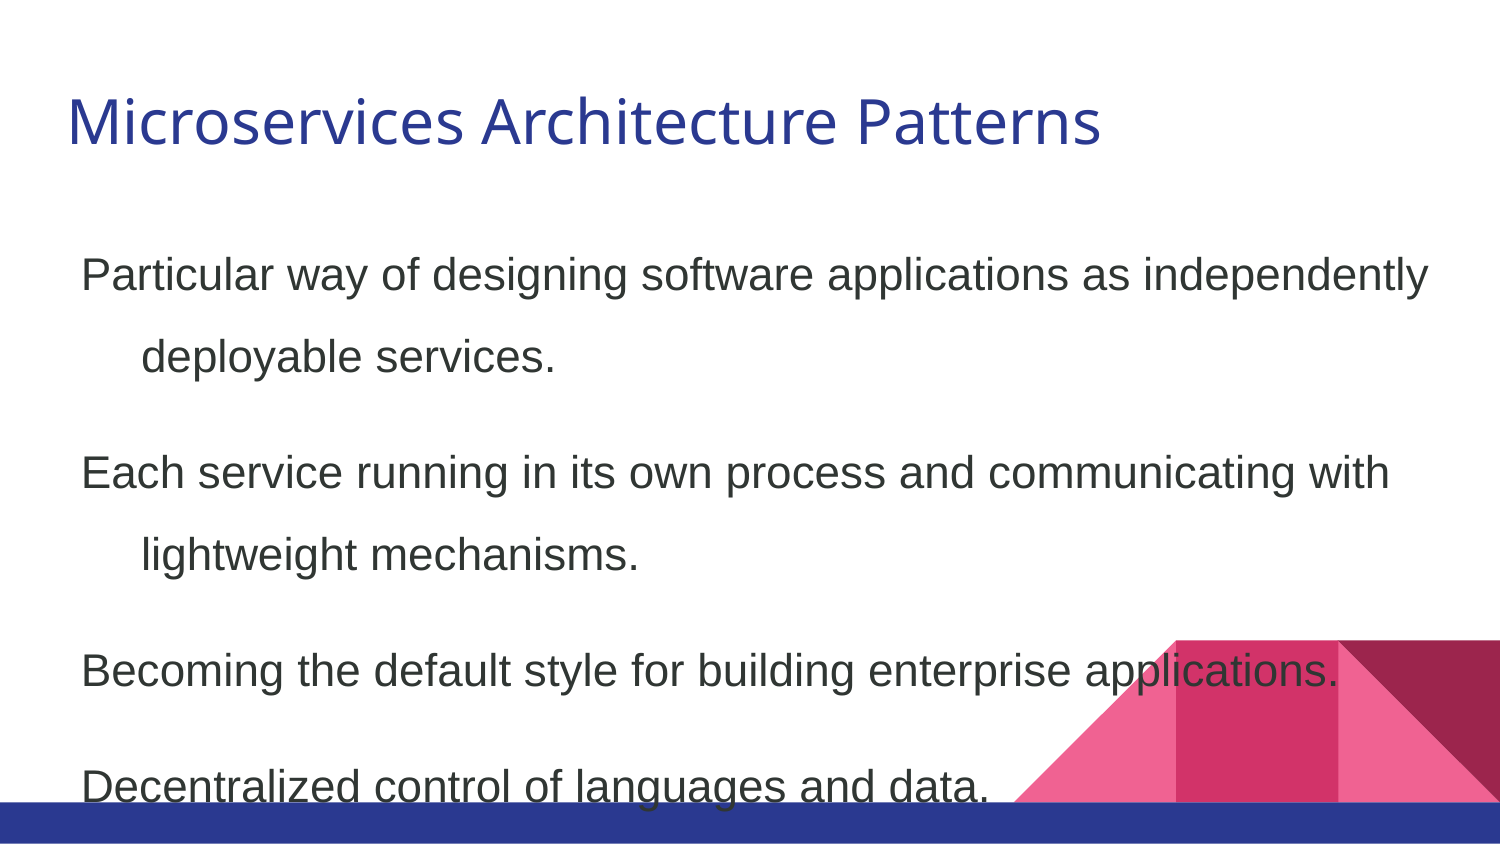

# Microservices Architecture Patterns
Particular way of designing software applications as independently deployable services.
Each service running in its own process and communicating with lightweight mechanisms.
Becoming the default style for building enterprise applications.
Decentralized control of languages and data.